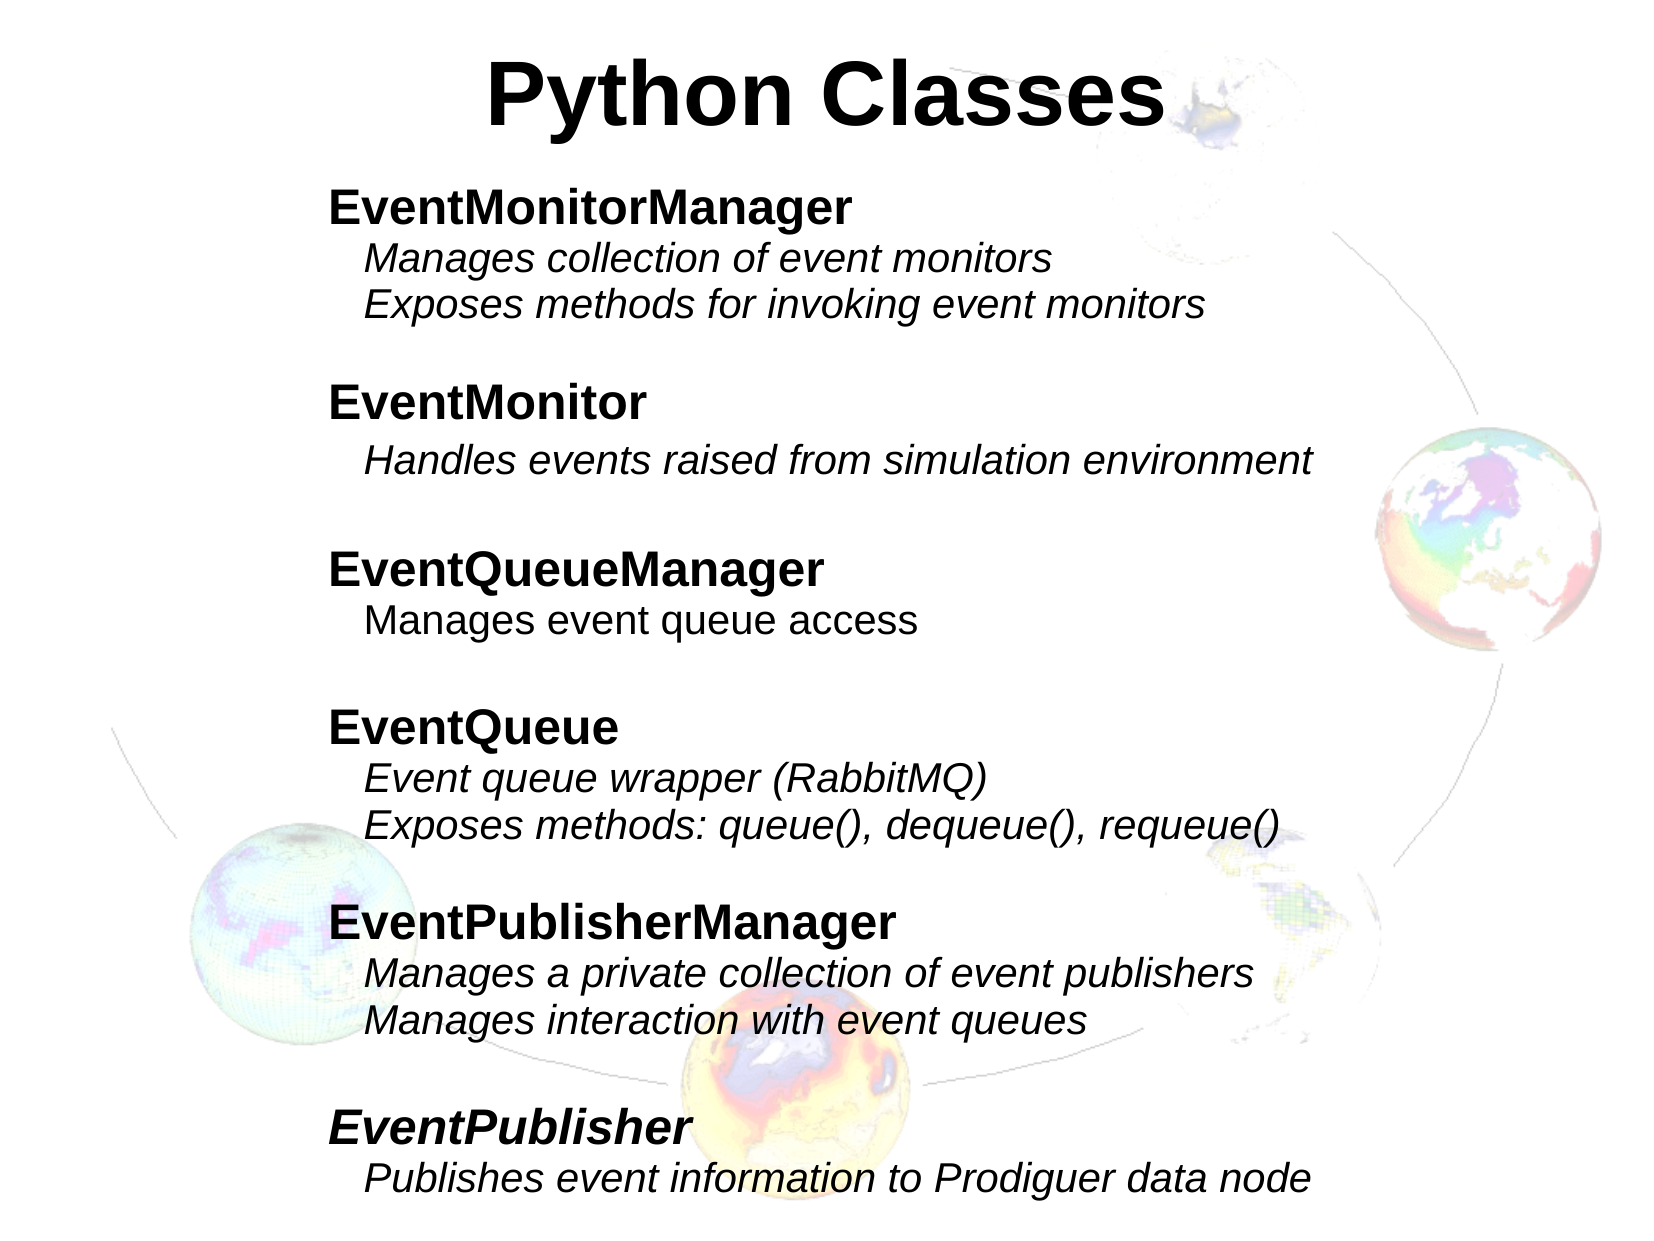

# Python Classes
EventMonitorManager
Manages collection of event monitors
Exposes methods for invoking event monitors
EventMonitor
Handles events raised from simulation environment
EventQueueManager
Manages event queue access
EventQueue
Event queue wrapper (RabbitMQ)
Exposes methods: queue(), dequeue(), requeue()
EventPublisherManager
Manages a private collection of event publishers
Manages interaction with event queues
EventPublisher
Publishes event information to Prodiguer data node